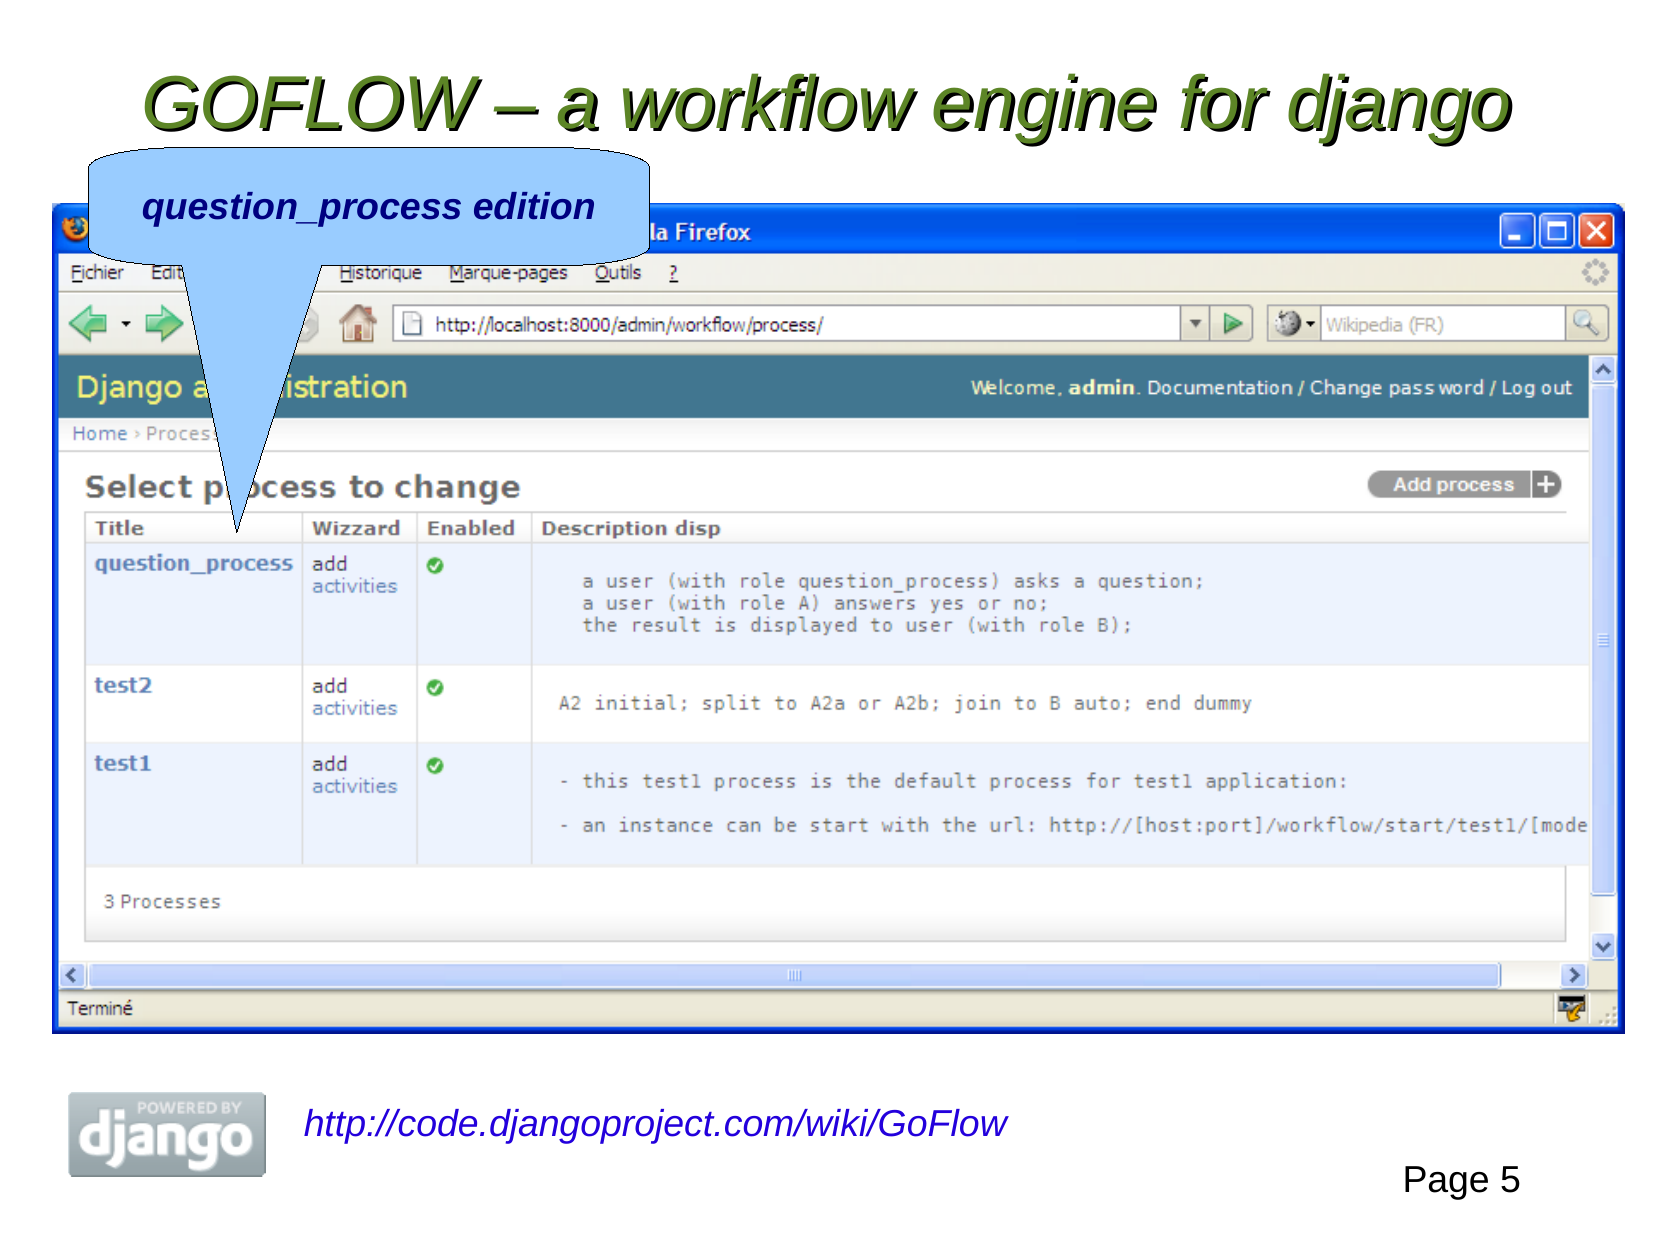

# GOFLOW – a workflow engine for django
question_process edition
http://code.djangoproject.com/wiki/GoFlow
Page